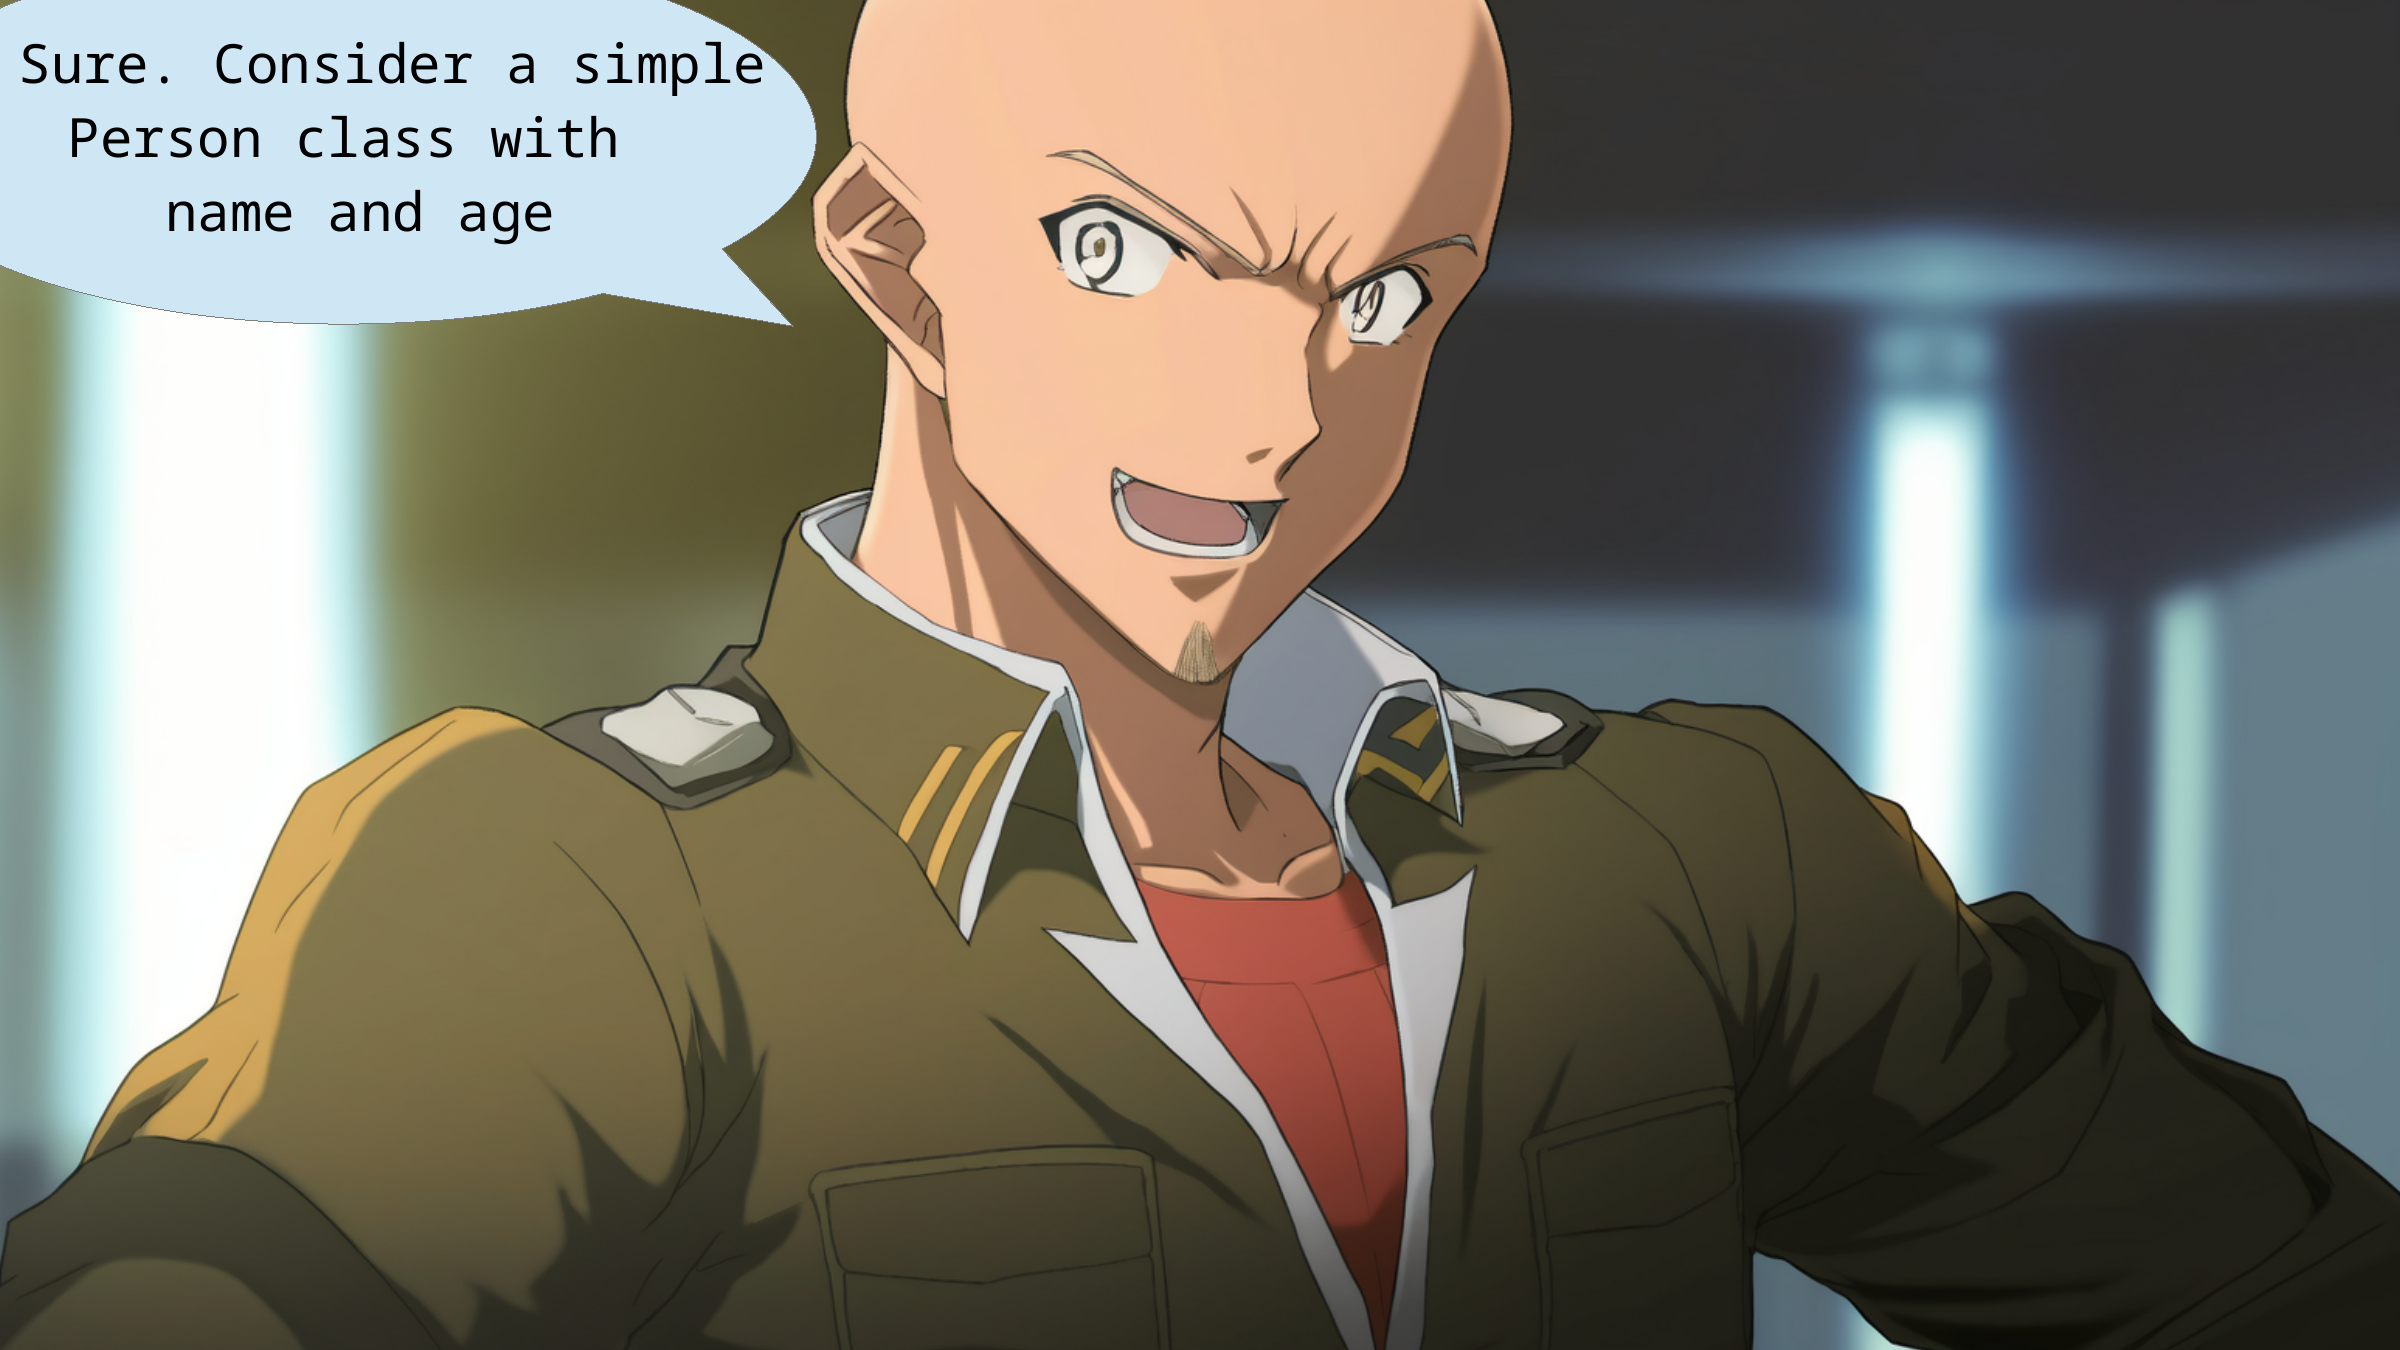

Sure. Consider a simple
Person class with
 name and age